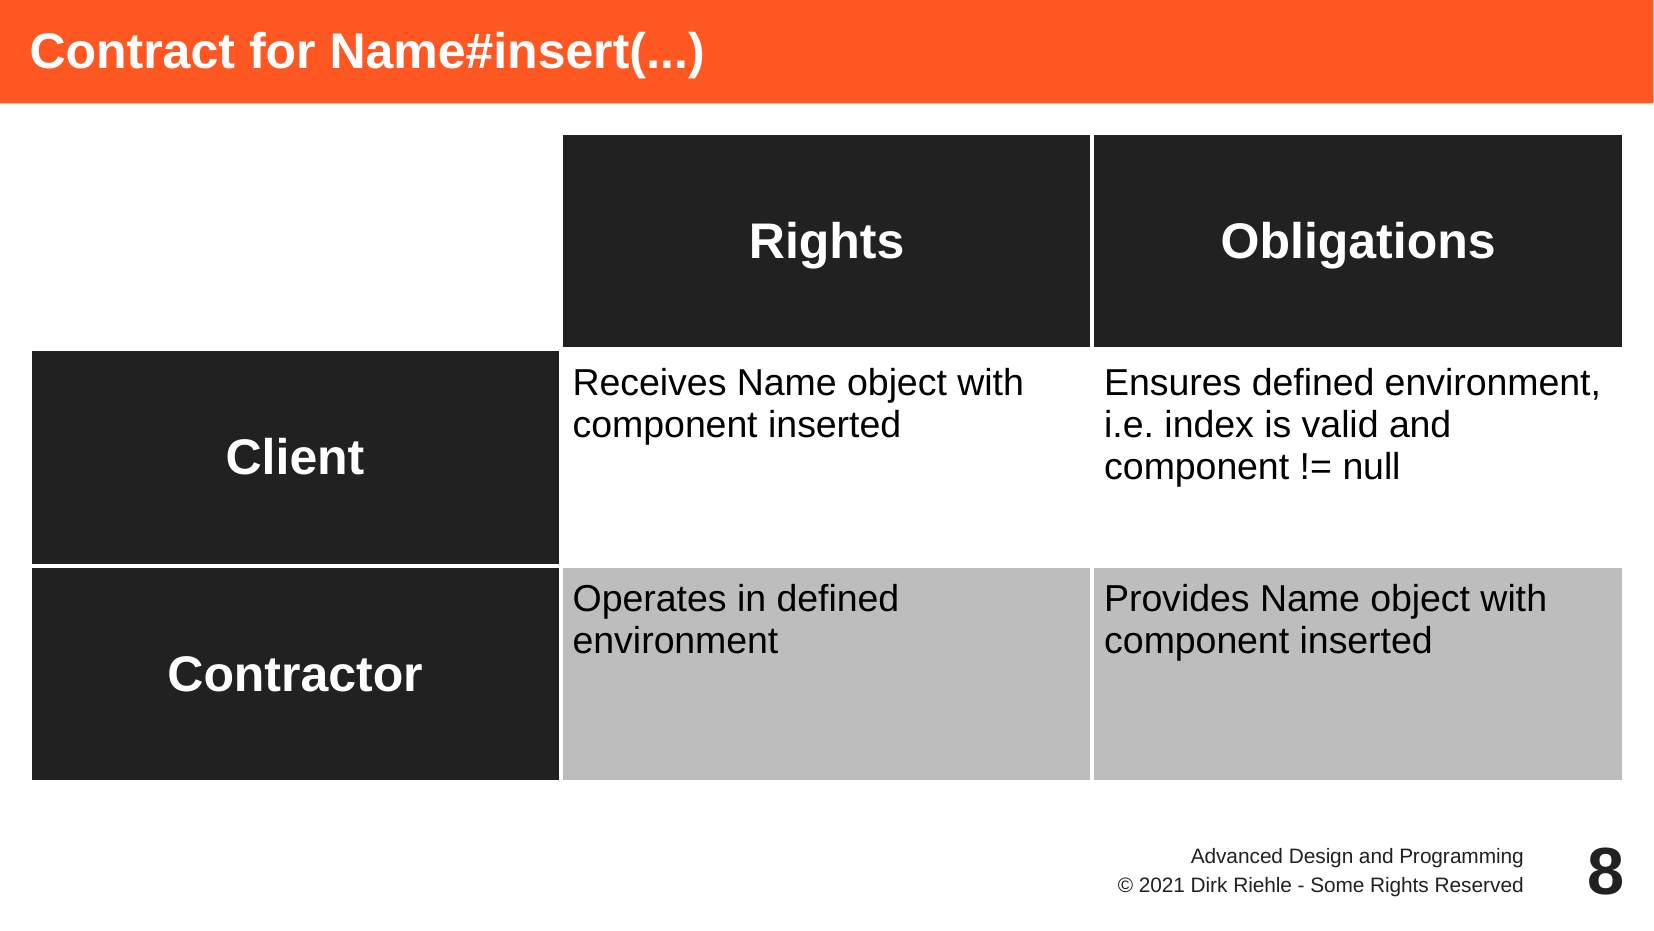

# Contract for Name#insert(...)
| | Rights | Obligations |
| --- | --- | --- |
| Client | Receives Name object with component inserted | Ensures defined environment, i.e. index is valid and component != null |
| Contractor | Operates in defined environment | Provides Name object with component inserted |
Advanced Design and Programming
8
© 2021 Dirk Riehle - Some Rights Reserved